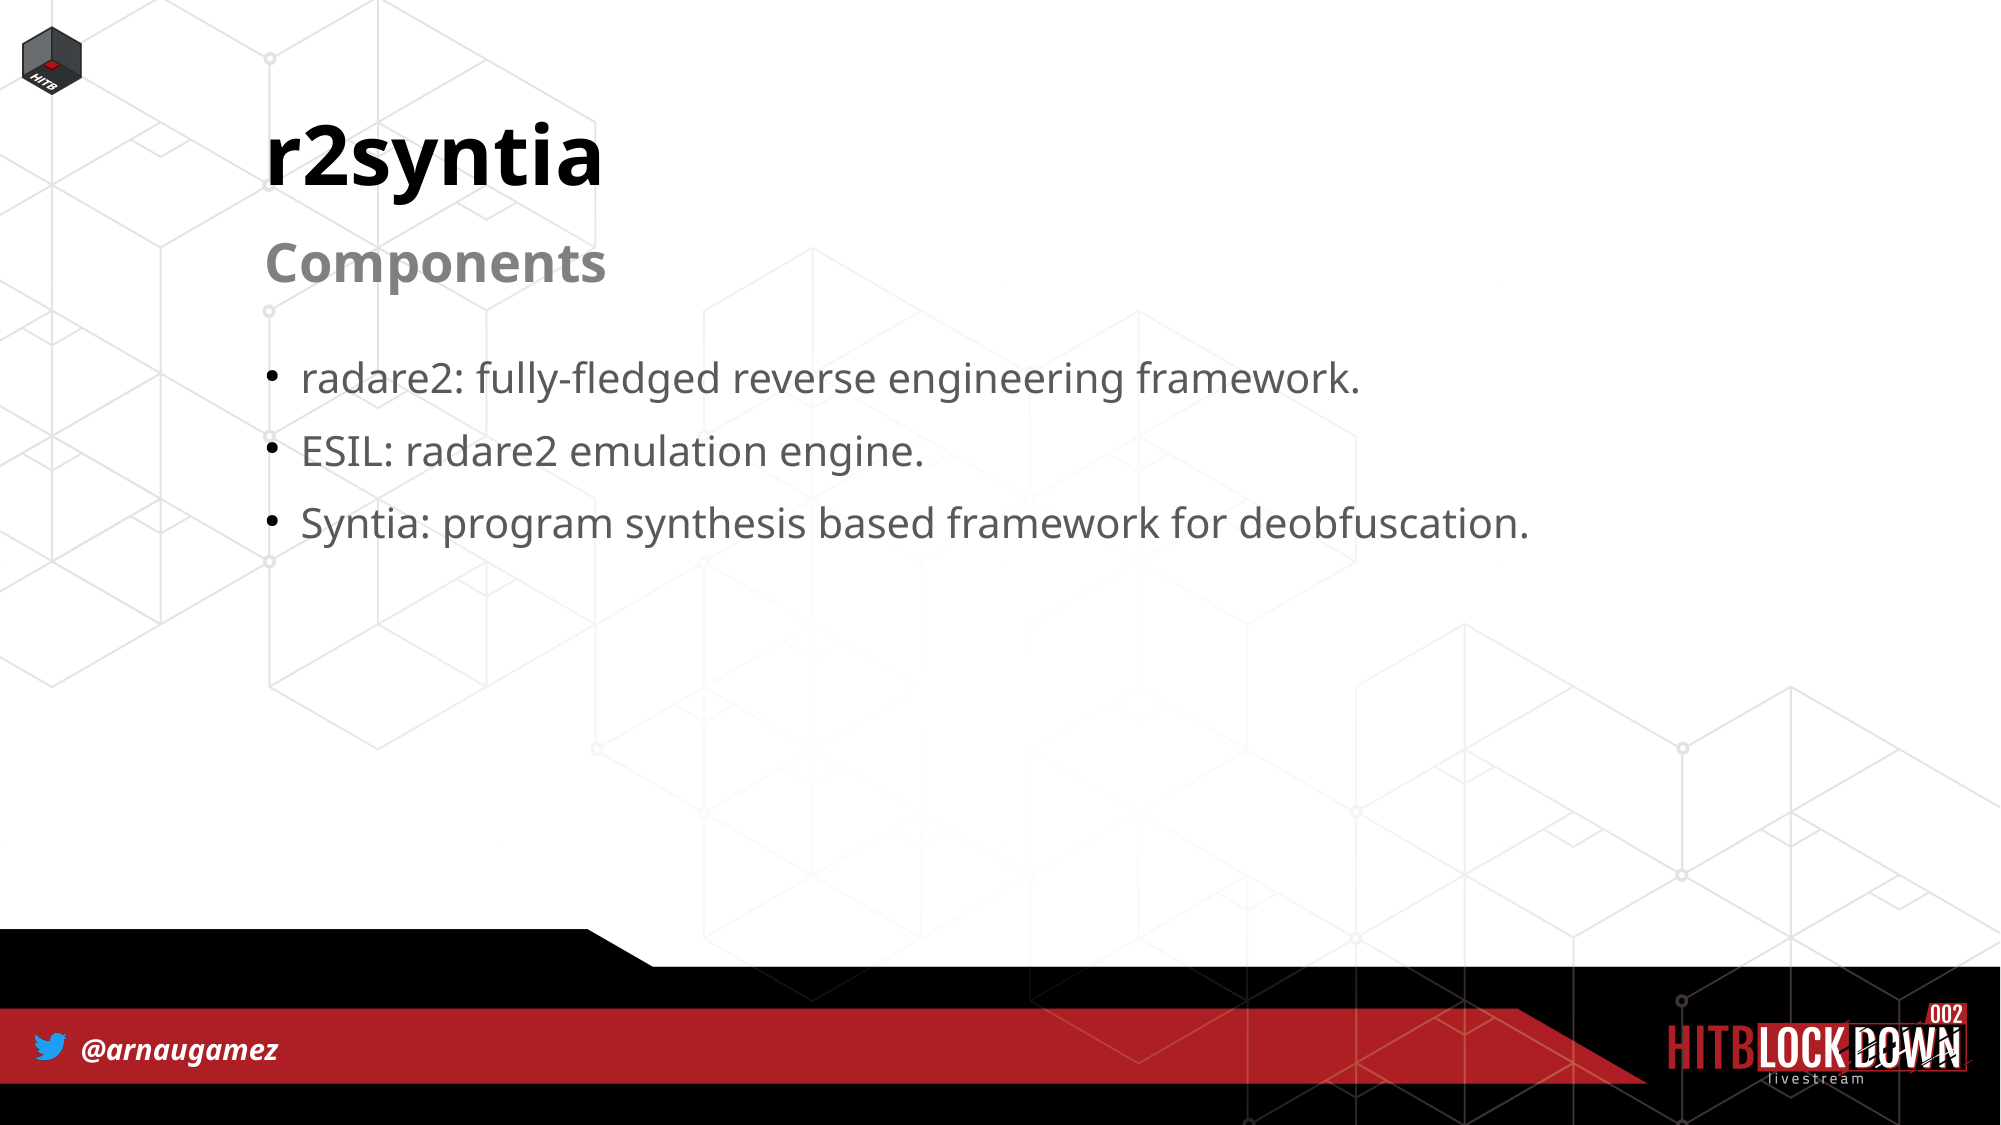

# r2syntia
Components
radare2: fully-fledged reverse engineering framework.
ESIL: radare2 emulation engine.
Syntia: program synthesis based framework for deobfuscation.